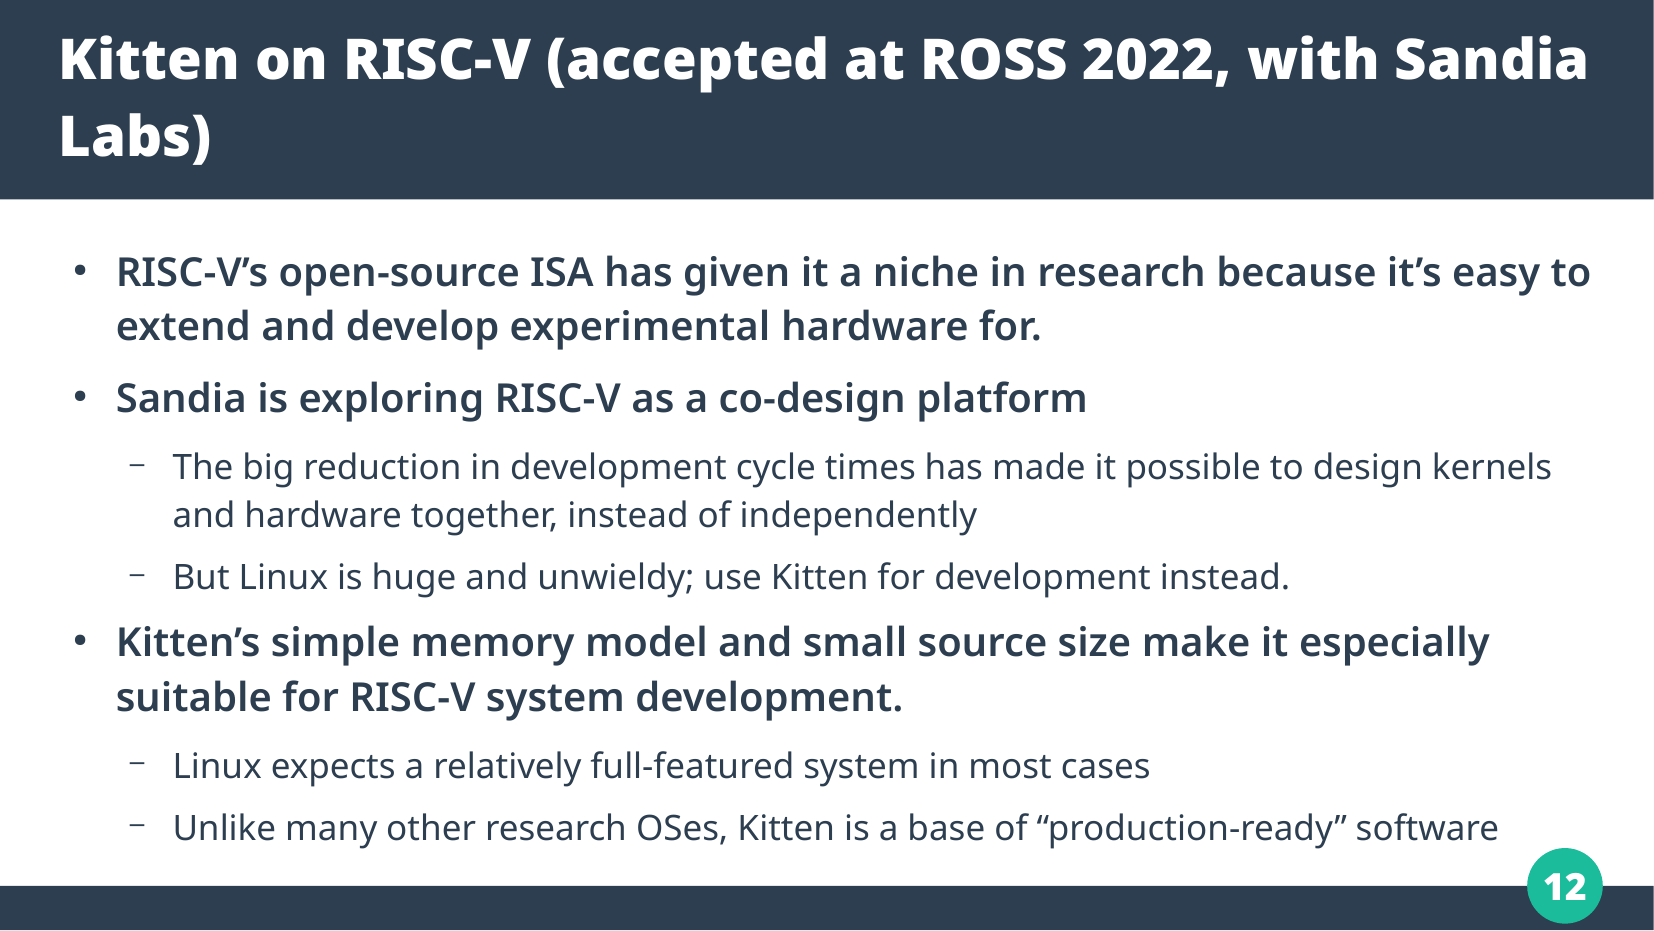

# Kitten on RISC-V (accepted at ROSS 2022, with Sandia Labs)
RISC-V’s open-source ISA has given it a niche in research because it’s easy to extend and develop experimental hardware for.
Sandia is exploring RISC-V as a co-design platform
The big reduction in development cycle times has made it possible to design kernels and hardware together, instead of independently
But Linux is huge and unwieldy; use Kitten for development instead.
Kitten’s simple memory model and small source size make it especially suitable for RISC-V system development.
Linux expects a relatively full-featured system in most cases
Unlike many other research OSes, Kitten is a base of “production-ready” software